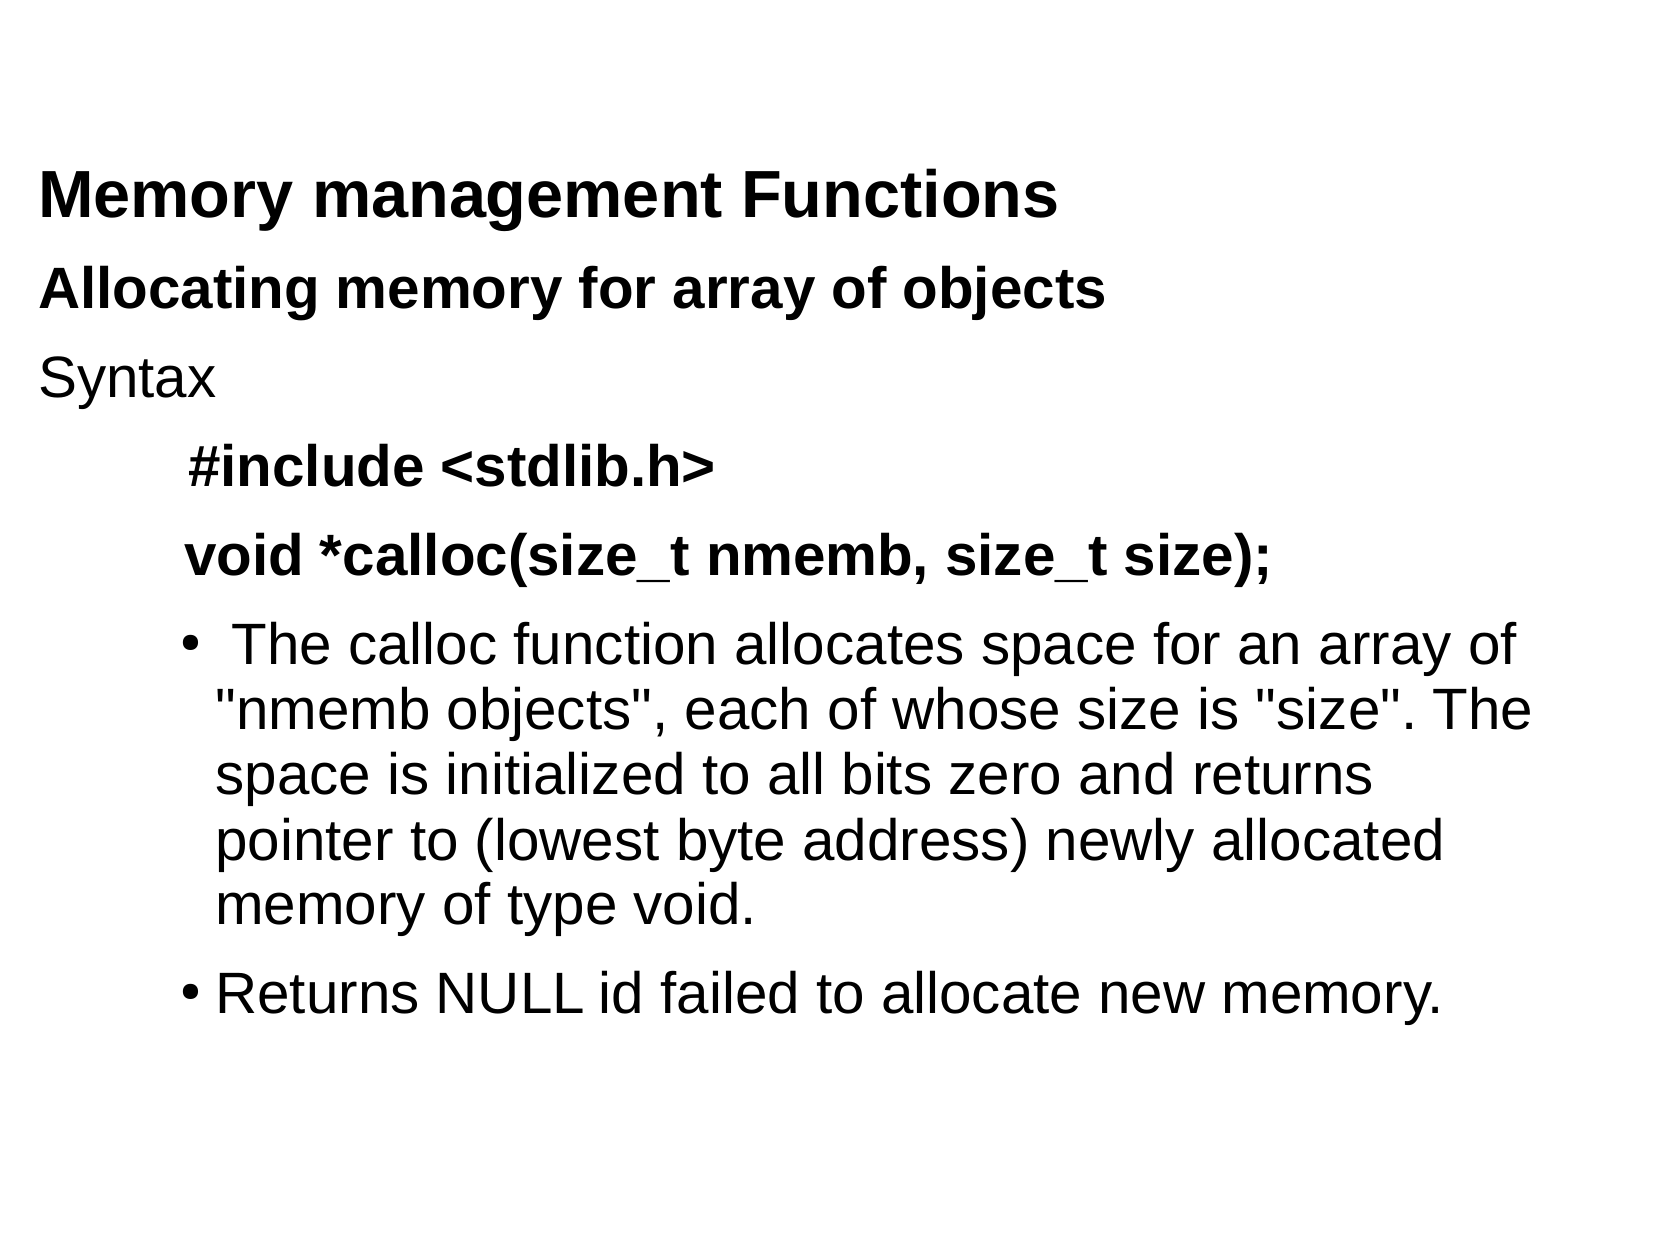

Memory management Functions
Allocating memory for array of objects
Syntax
		#include <stdlib.h>
	void *calloc(size_t nmemb, size_t size);
 The calloc function allocates space for an array of "nmemb objects", each of whose size is "size". The space is initialized to all bits zero and returns pointer to (lowest byte address) newly allocated memory of type void.
Returns NULL id failed to allocate new memory.